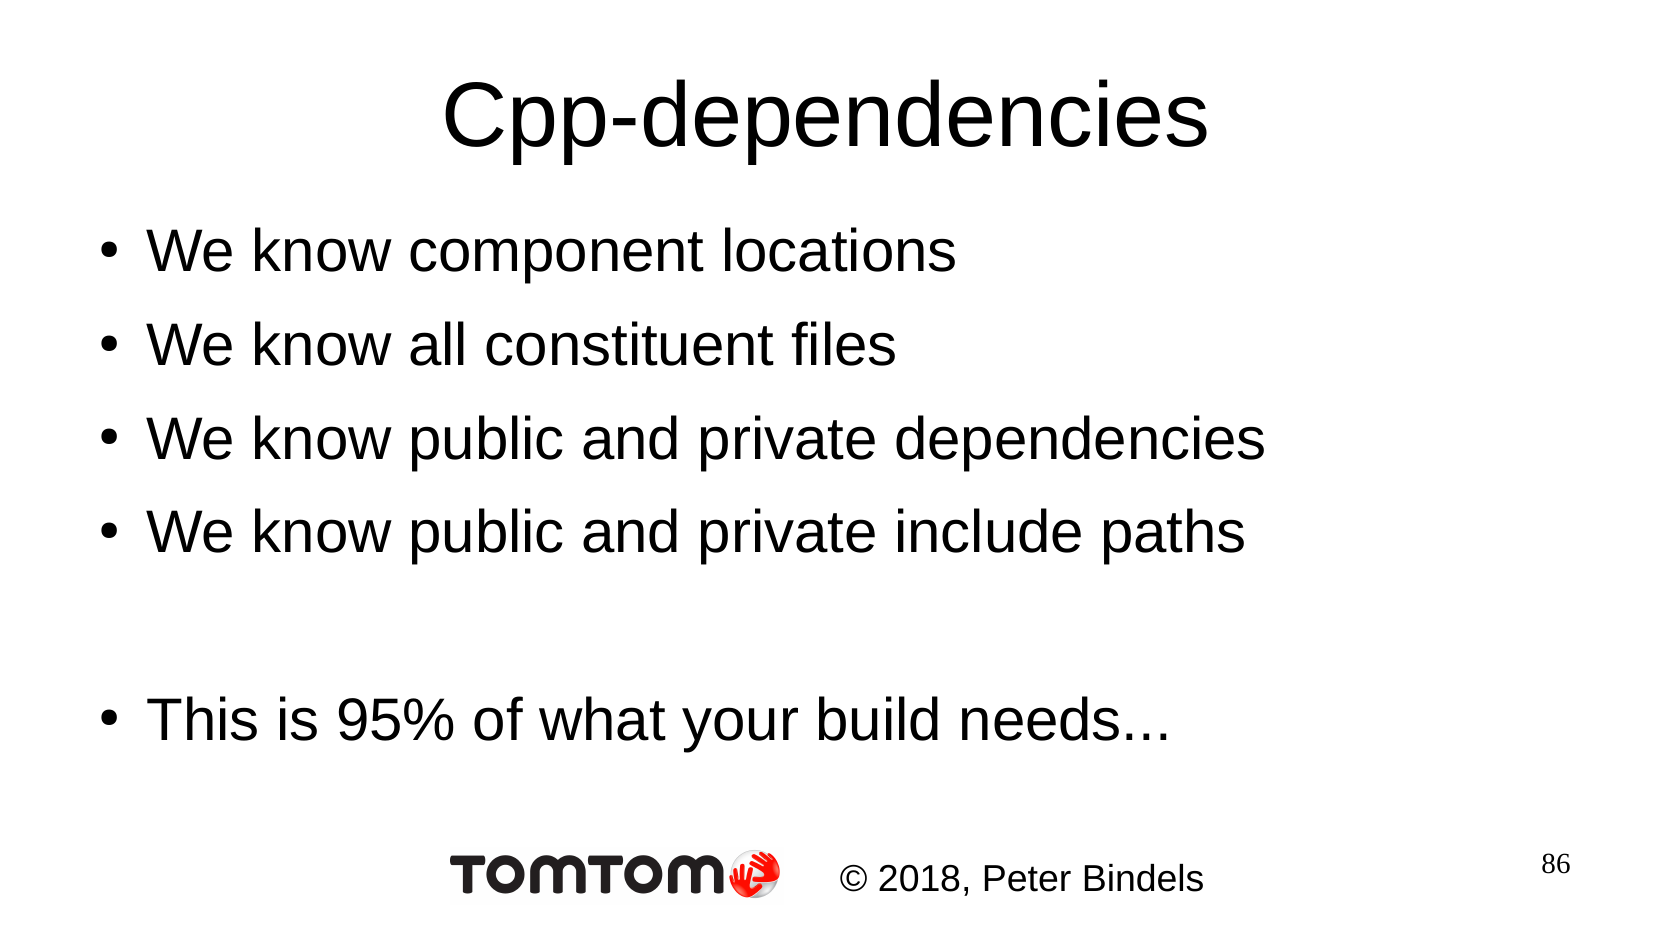

Cpp-dependencies
# We know component locations
We know all constituent files
We know public and private dependencies
We know public and private include paths
This is 95% of what your build needs...
86